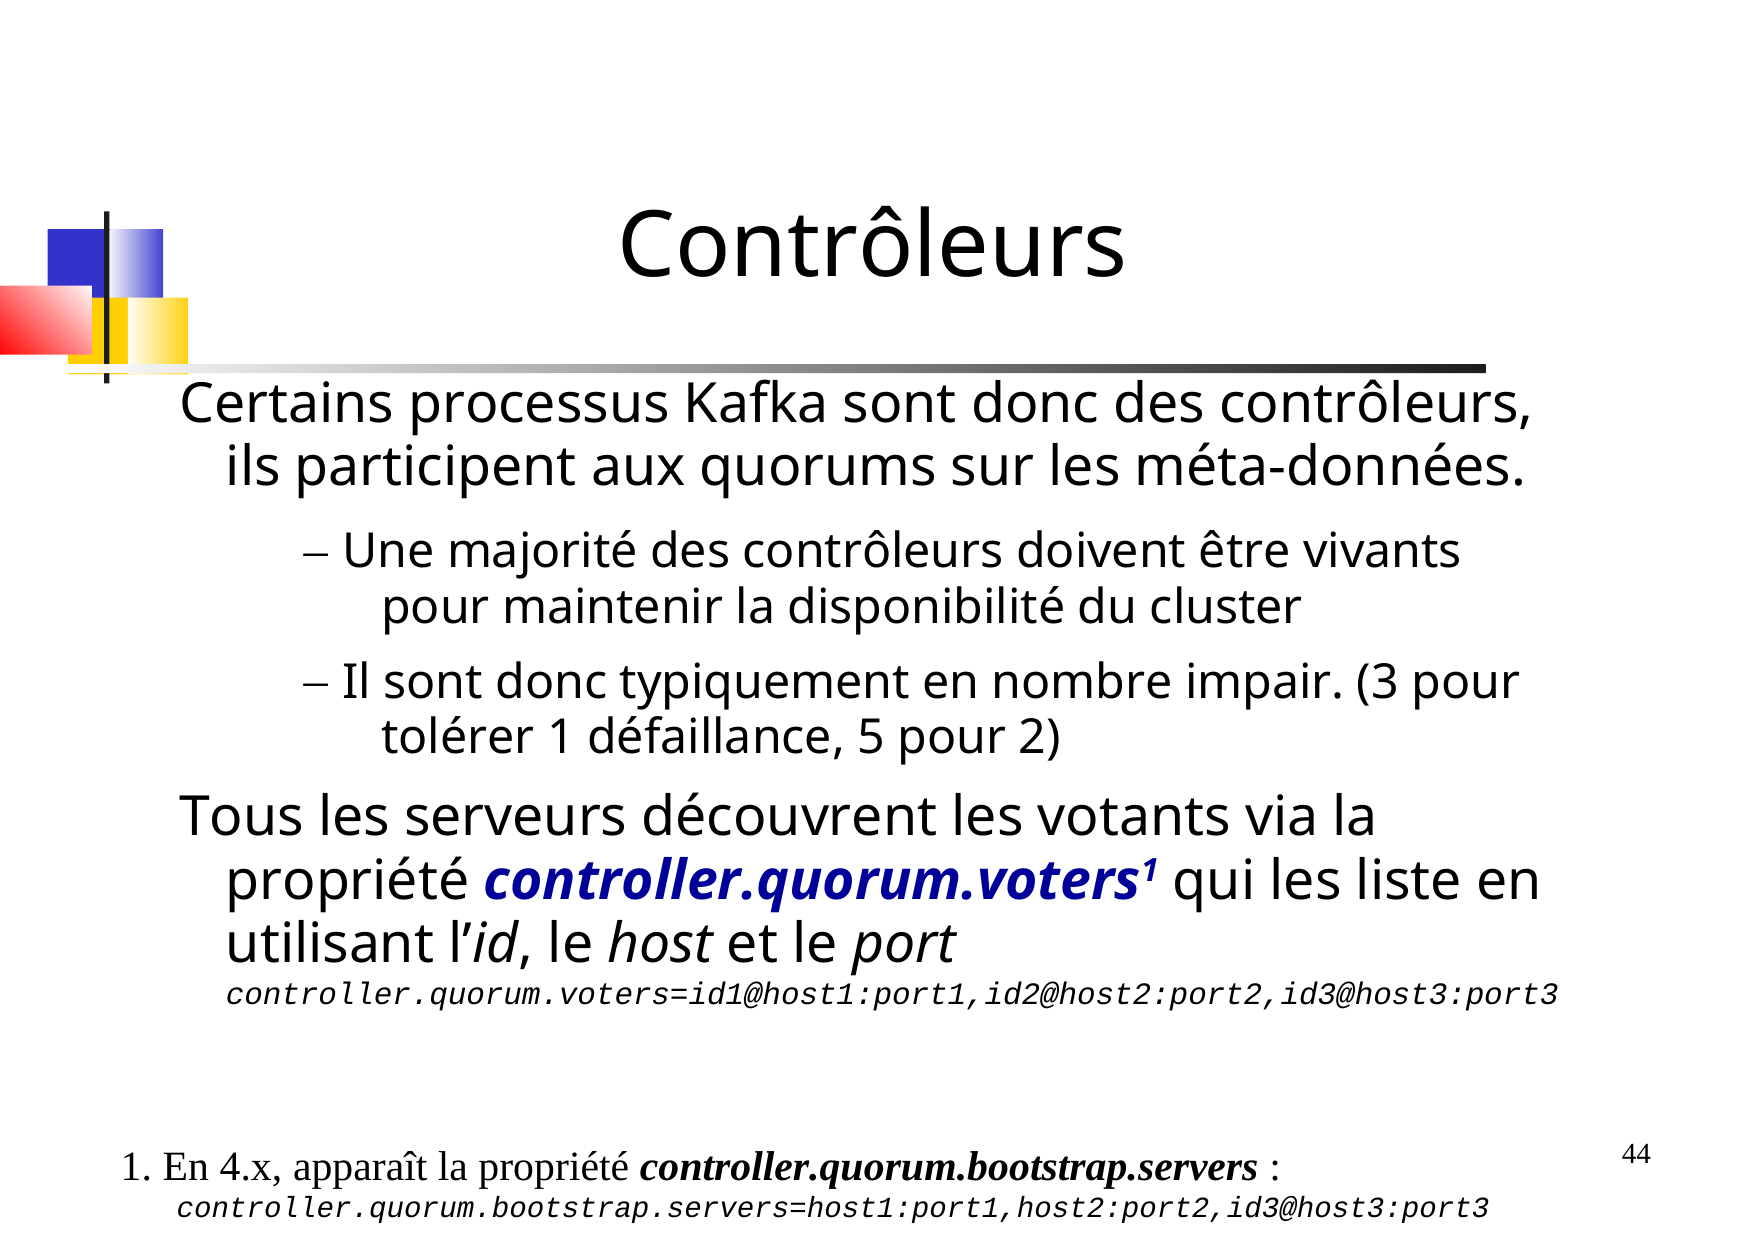

# Contrôleurs
Certains processus Kafka sont donc des contrôleurs, ils participent aux quorums sur les méta-données.
Une majorité des contrôleurs doivent être vivants pour maintenir la disponibilité du cluster
Il sont donc typiquement en nombre impair. (3 pour tolérer 1 défaillance, 5 pour 2)
Tous les serveurs découvrent les votants via la propriété controller.quorum.voters1 qui les liste en utilisant l’id, le host et le port
controller.quorum.voters=id1@host1:port1,id2@host2:port2,id3@host3:port3
1. En 4.x, apparaît la propriété controller.quorum.bootstrap.servers :
controller.quorum.bootstrap.servers=host1:port1,host2:port2,id3@host3:port3